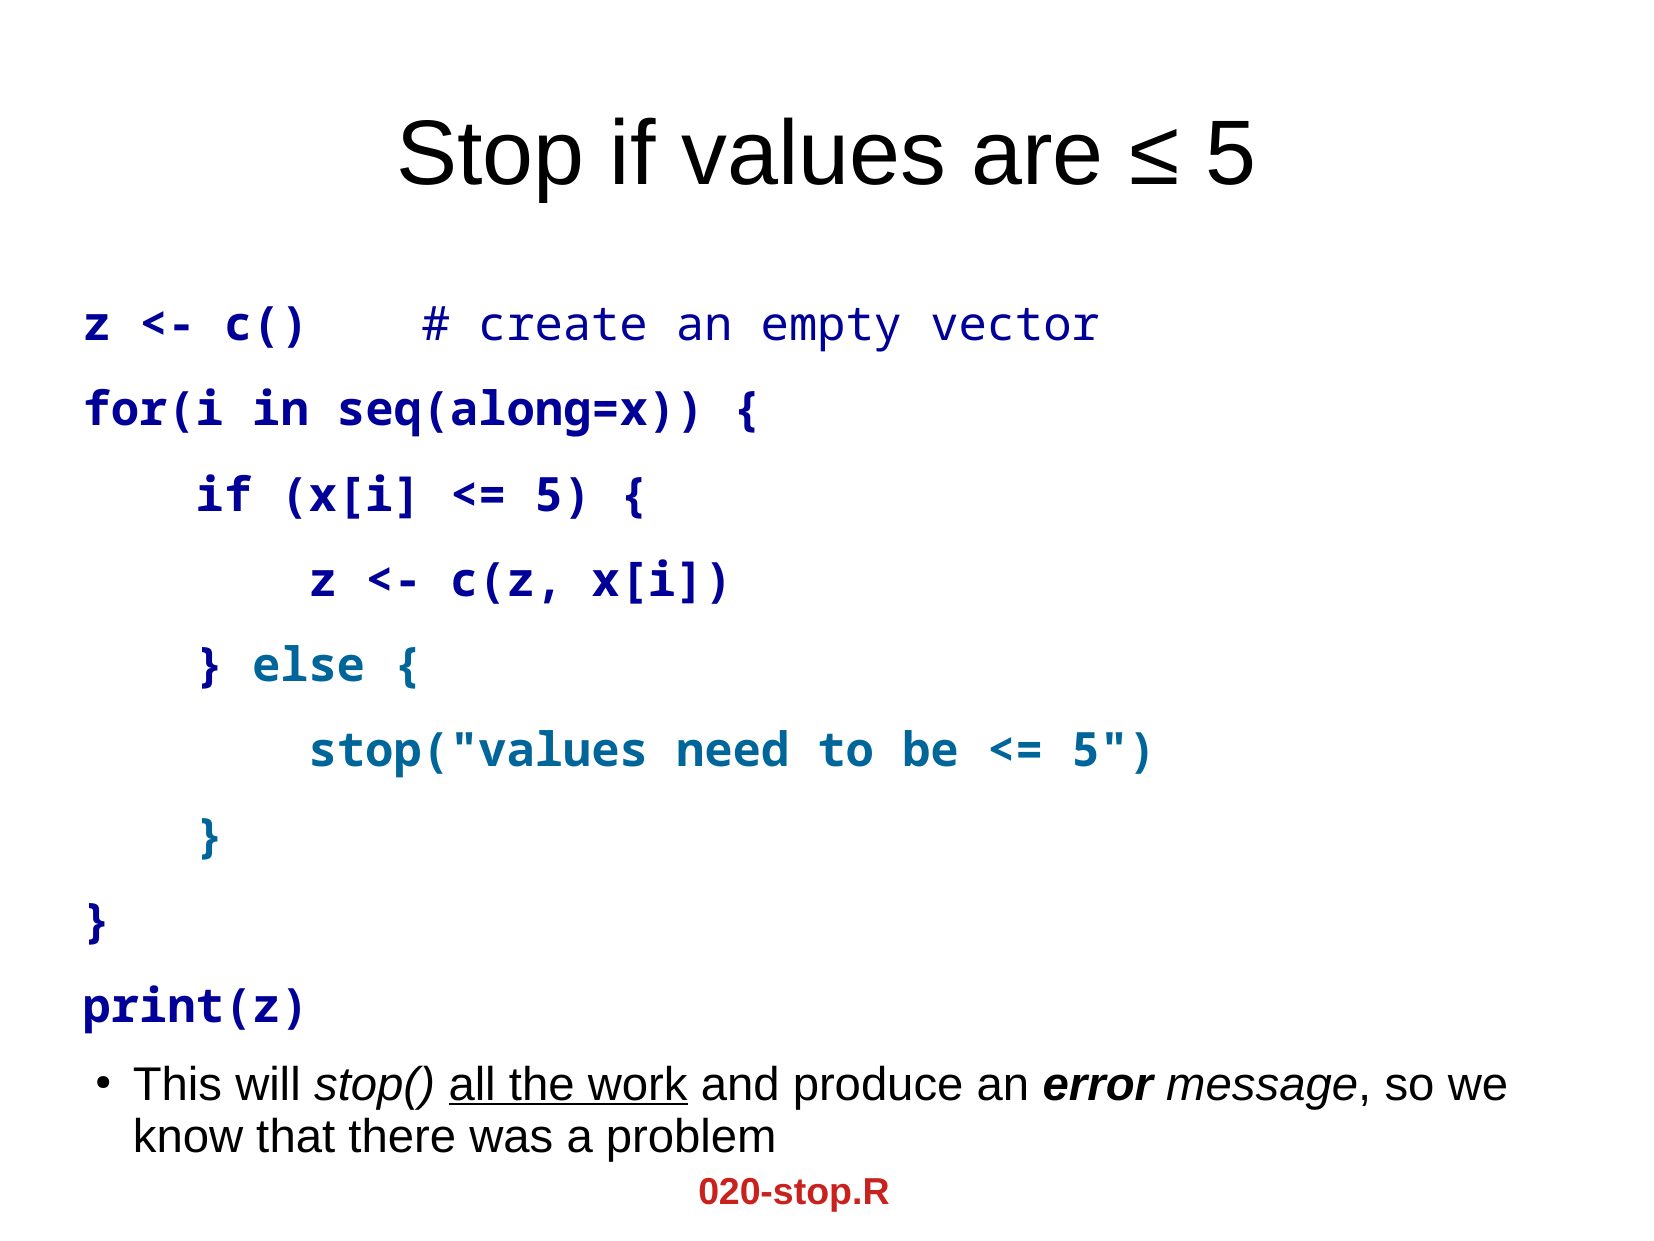

# Stop if values are ≤ 5
z <- c() # create an empty vector
for(i in seq(along=x)) {
 if (x[i] <= 5) {
 z <- c(z, x[i])
 } else {
 stop("values need to be <= 5")
 }
}
print(z)
This will stop() all the work and produce an error message, so we know that there was a problem
020-stop.R